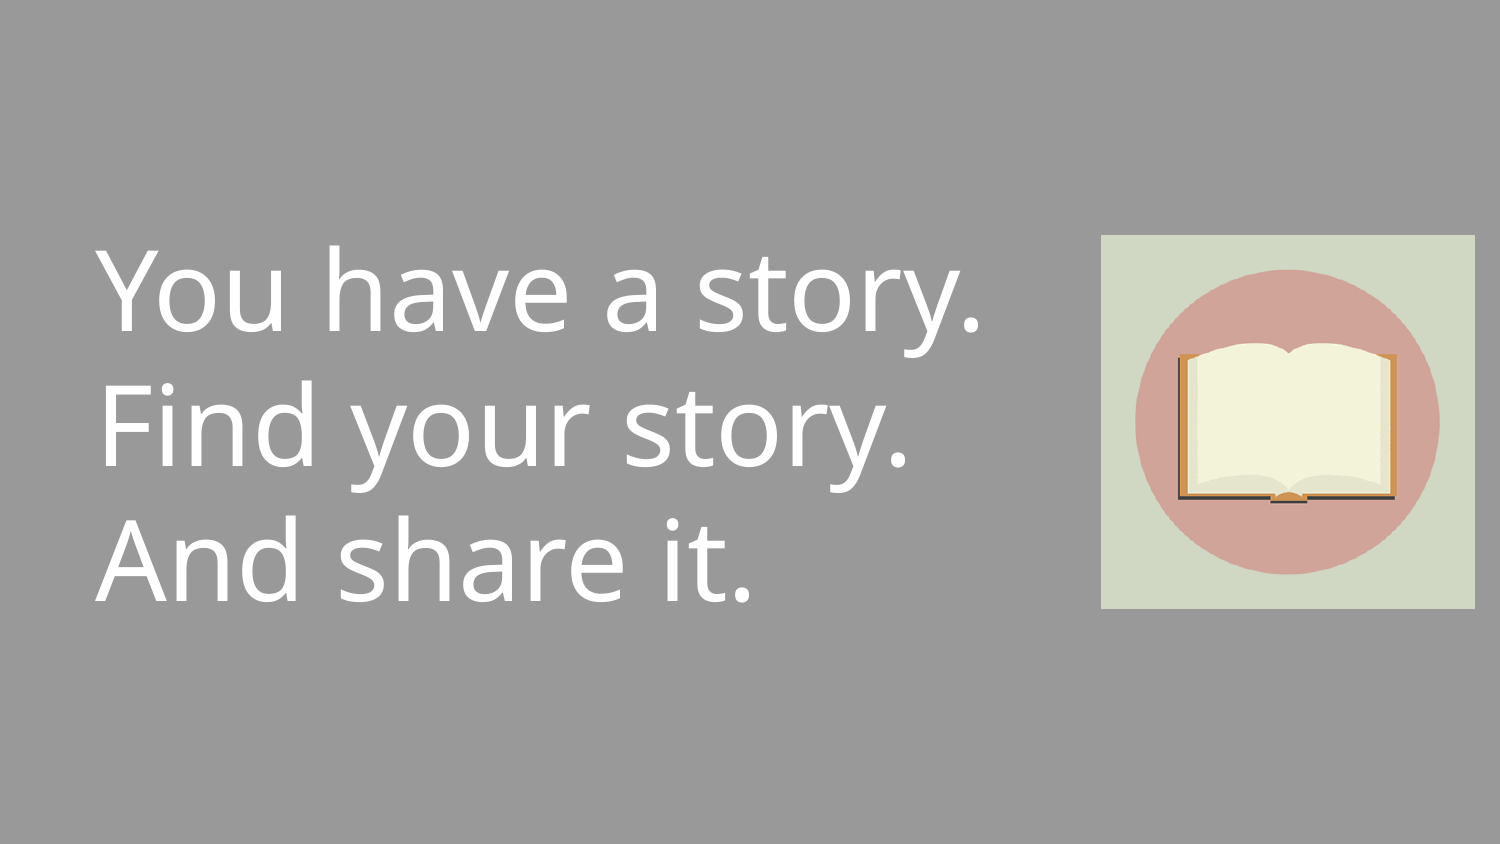

# You have a story. Find your story. And share it.